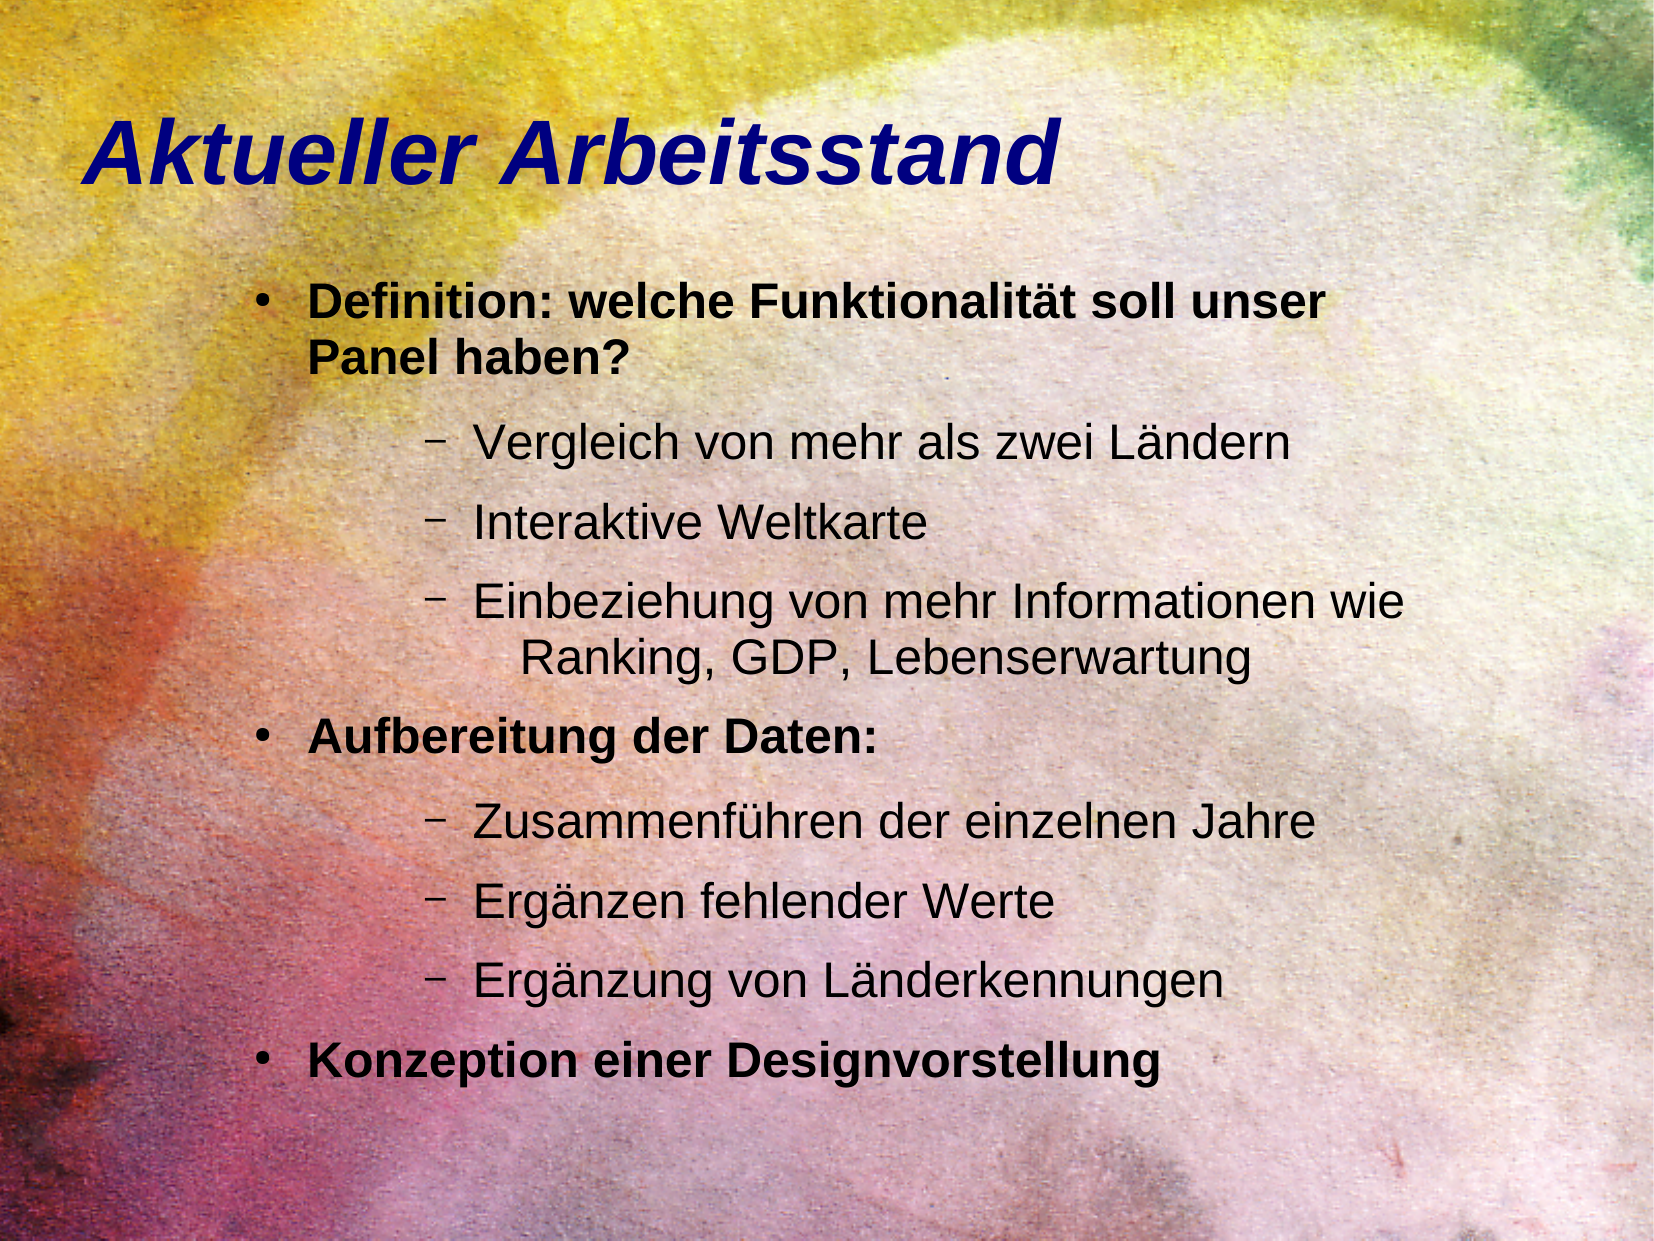

# Aktueller Arbeitsstand
Definition: welche Funktionalität soll unser Panel haben?
Vergleich von mehr als zwei Ländern
Interaktive Weltkarte
Einbeziehung von mehr Informationen wie Ranking, GDP, Lebenserwartung
Aufbereitung der Daten:
Zusammenführen der einzelnen Jahre
Ergänzen fehlender Werte
Ergänzung von Länderkennungen
Konzeption einer Designvorstellung